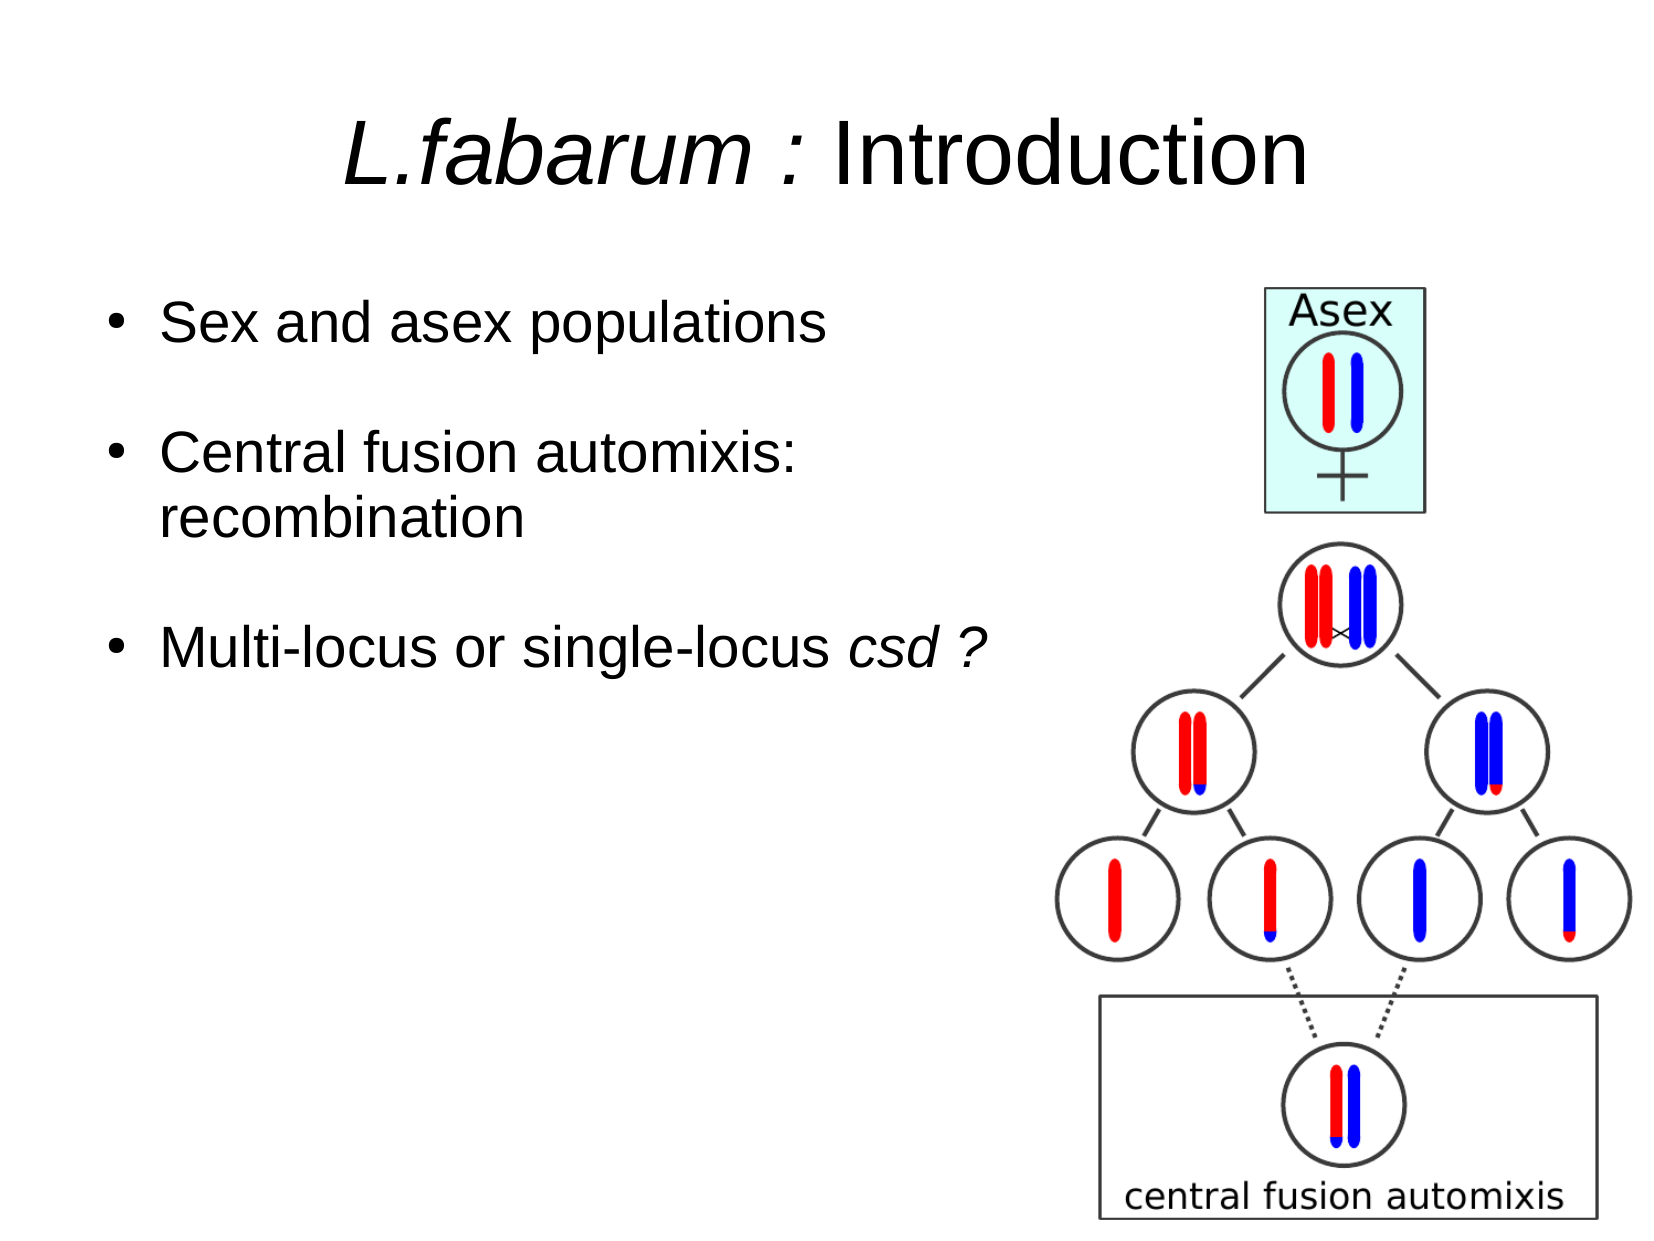

# L.fabarum : Introduction
Sex and asex populations
Central fusion automixis: recombination
Multi-locus or single-locus csd ?